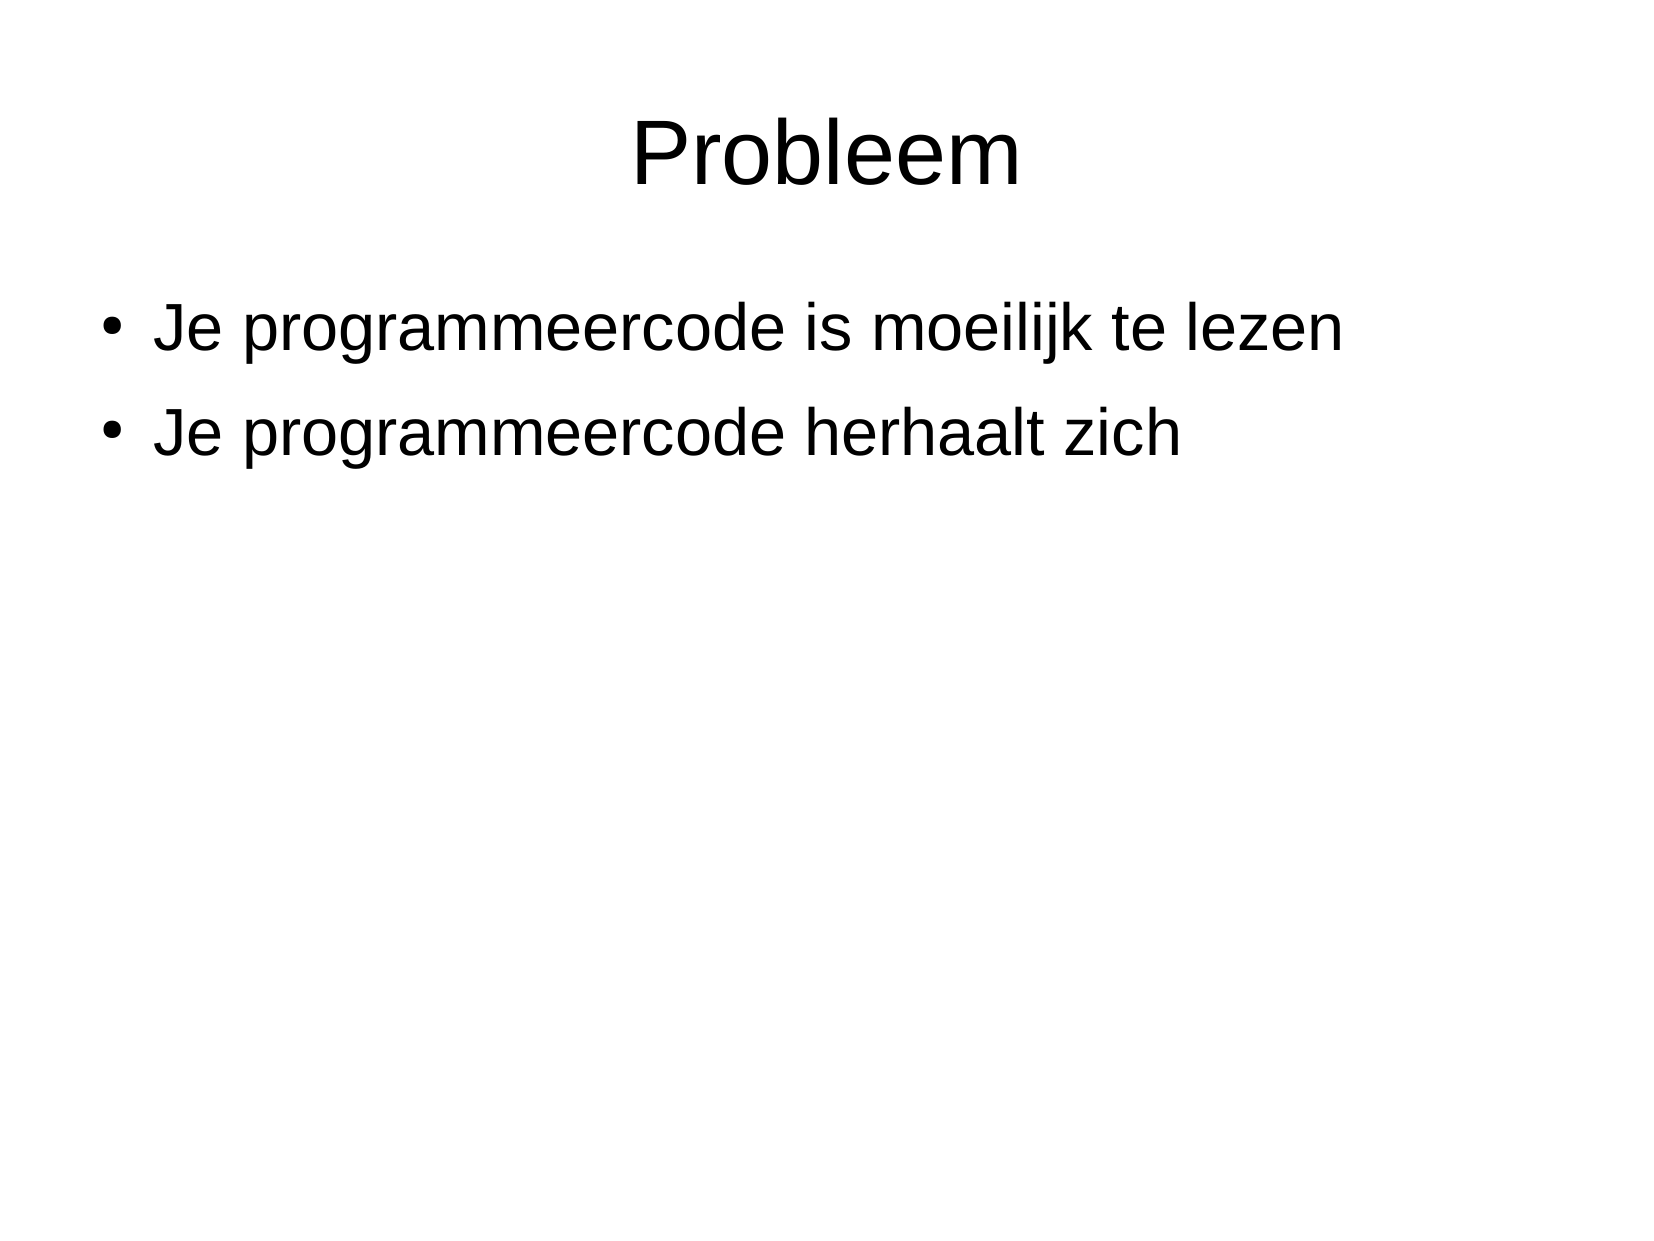

# Probleem
Je programmeercode is moeilijk te lezen
Je programmeercode herhaalt zich